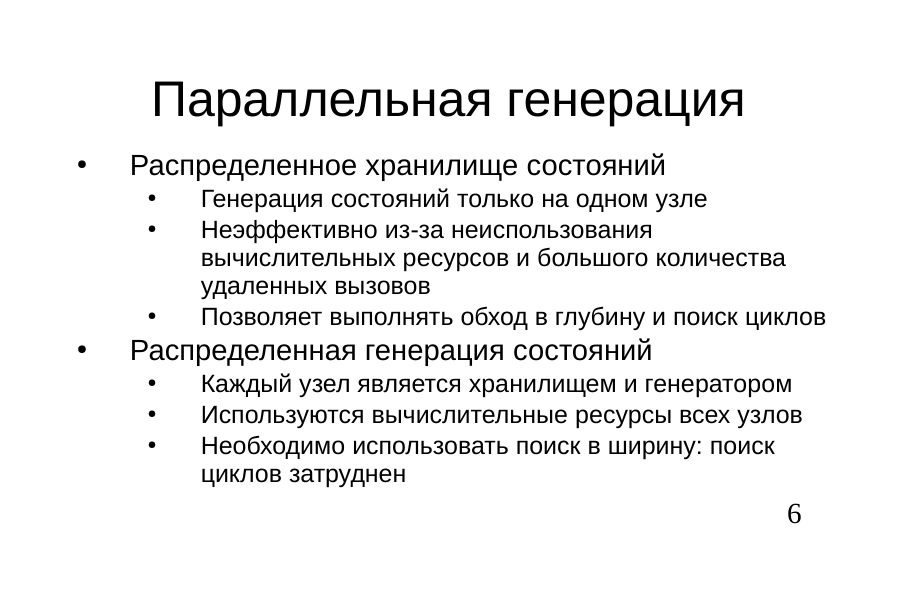

# Параллельная генерация
Распределенное хранилище состояний
Генерация состояний только на одном узле
Неэффективно из-за неиспользования вычислительных ресурсов и большого количества удаленных вызовов
Позволяет выполнять обход в глубину и поиск циклов
Распределенная генерация состояний
Каждый узел является хранилищем и генератором
Используются вычислительные ресурсы всех узлов
Необходимо использовать поиск в ширину: поиск циклов затруднен
6